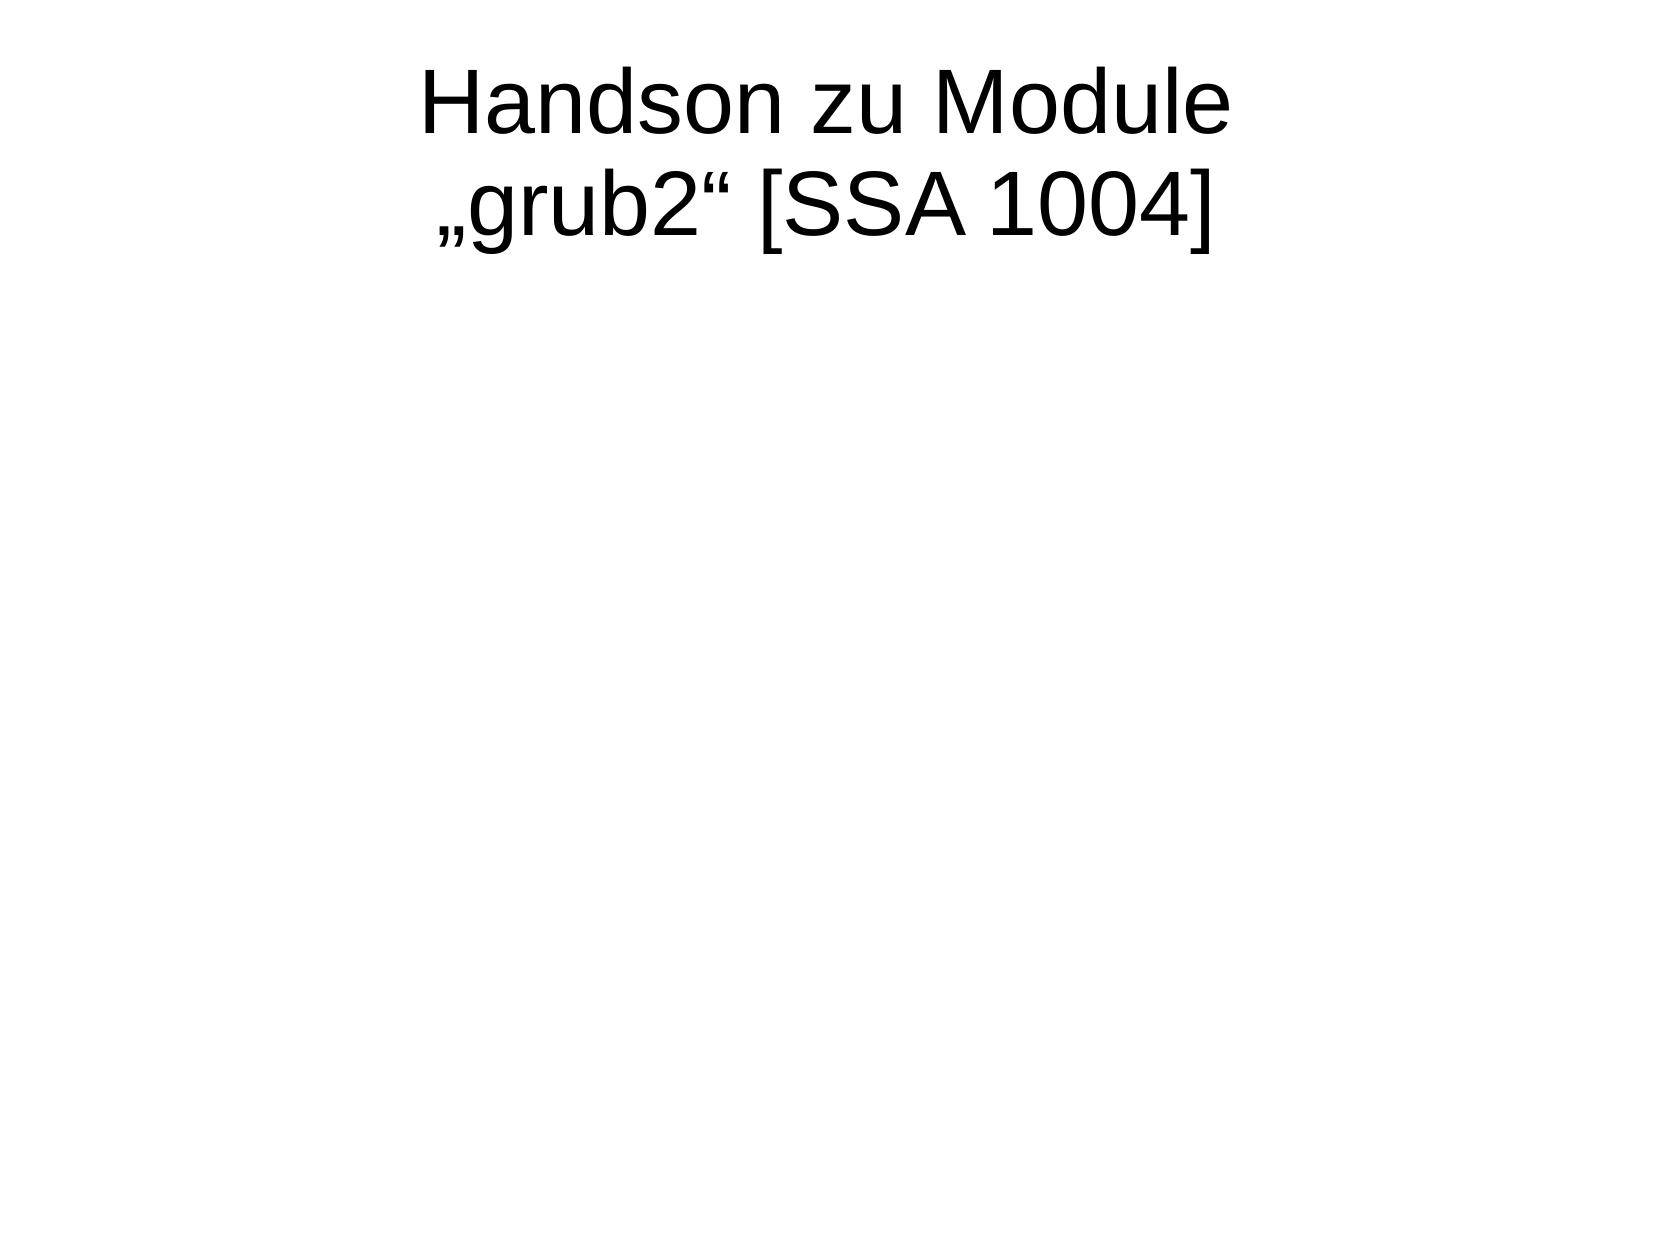

# Handson zu Module „grub2“ [SSA 1004]